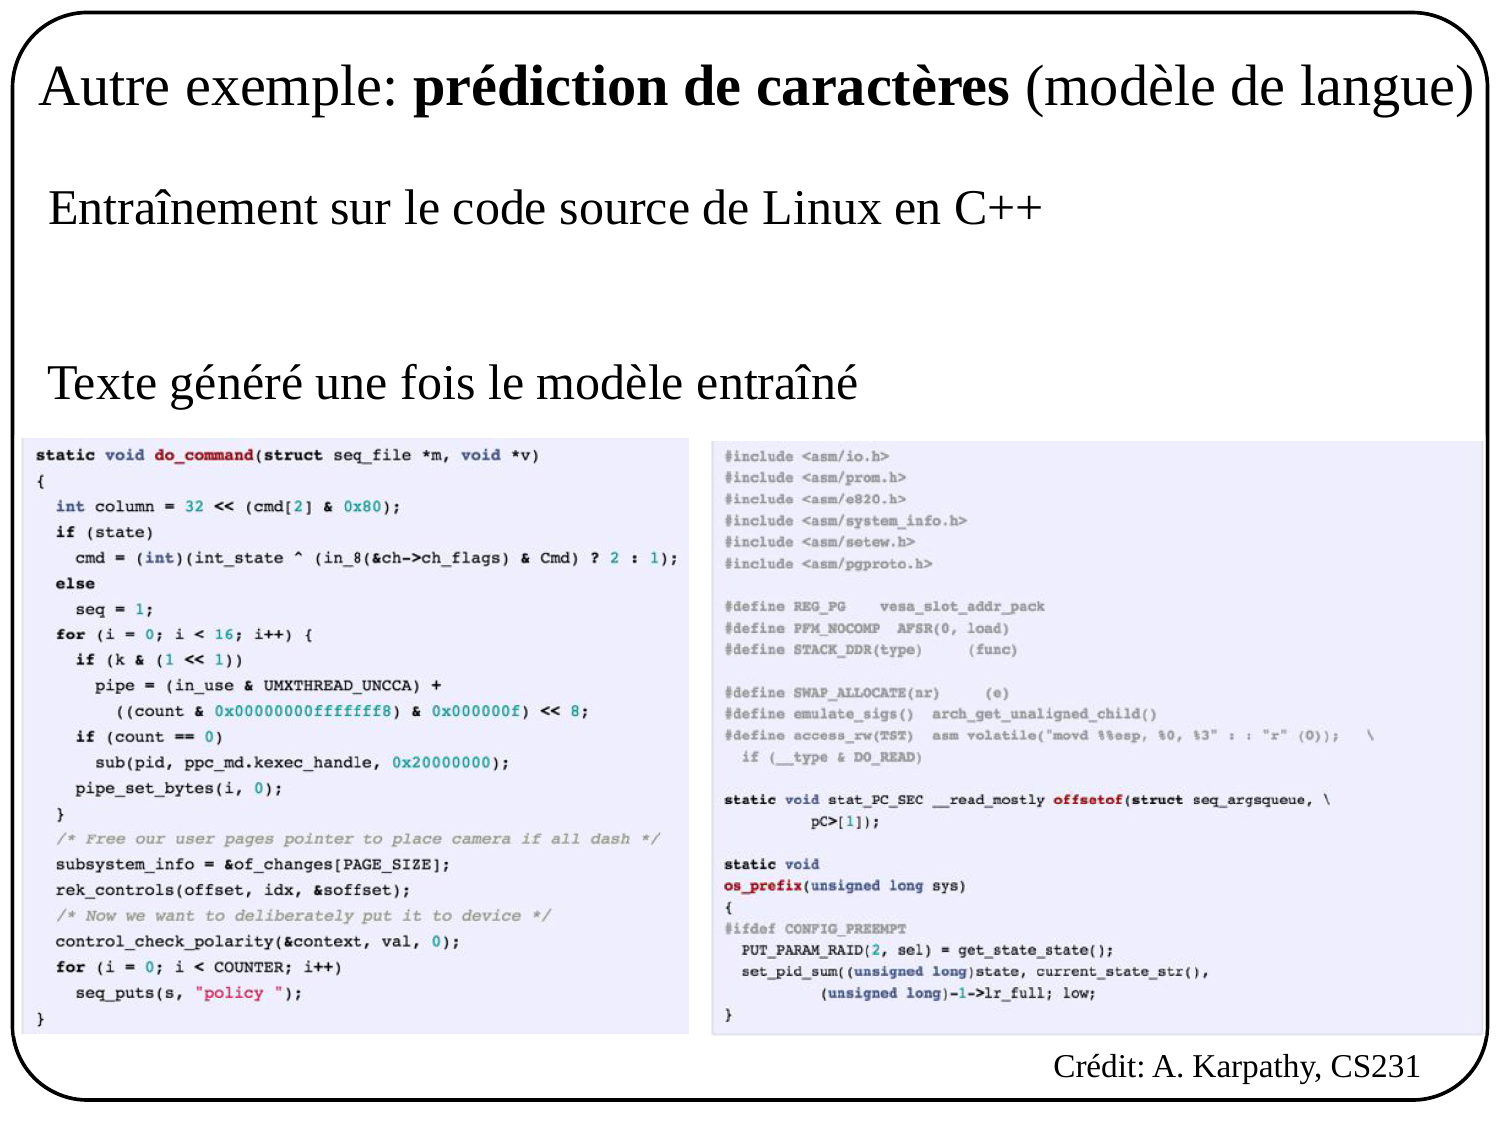

Autre exemple: prédiction de caractères (modèle de langue)
Entraînement sur le code source de Linux en C++
Texte généré une fois le modèle entraîné
Crédit: A. Karpathy, CS231